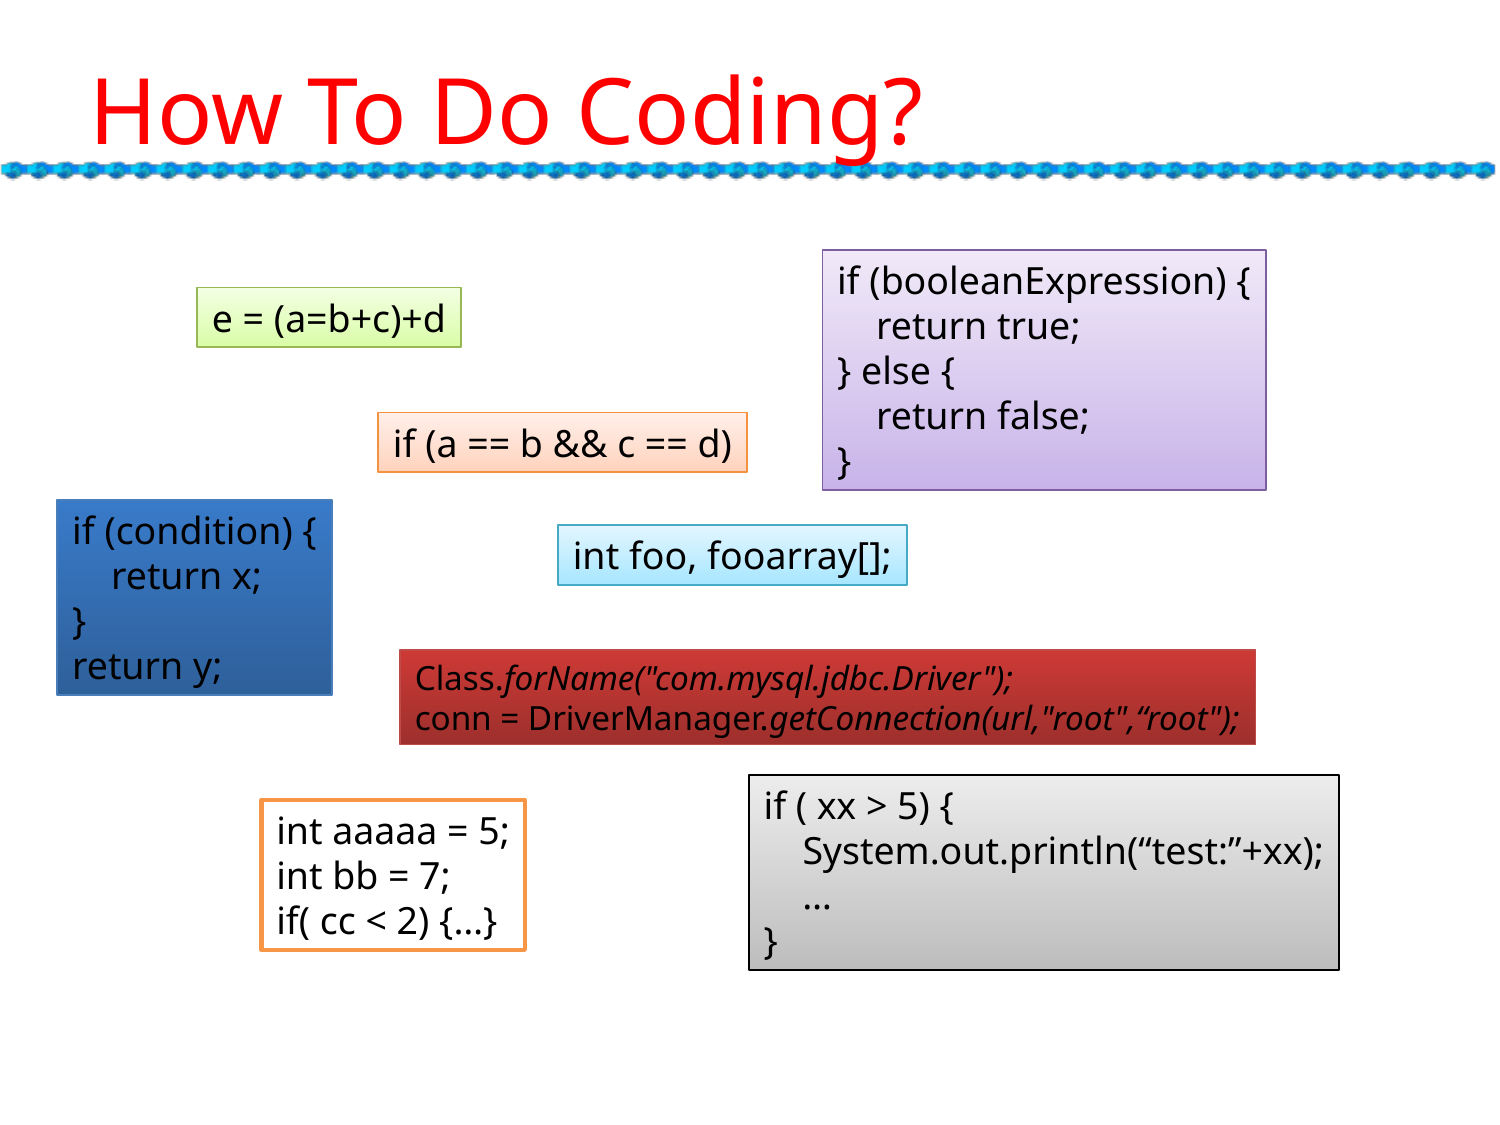

# How To Do Coding?
if (booleanExpression) {
 return true;
} else {
 return false;
}
e = (a=b+c)+d
if (a == b && c == d)
if (condition) {
 return x;
}
return y;
int foo, fooarray[];
Class.forName("com.mysql.jdbc.Driver");
conn = DriverManager.getConnection(url,"root",“root");
if ( xx > 5) {
 System.out.println(“test:”+xx);
 …
}
int aaaaa = 5;
int bb = 7;
if( cc < 2) {…}